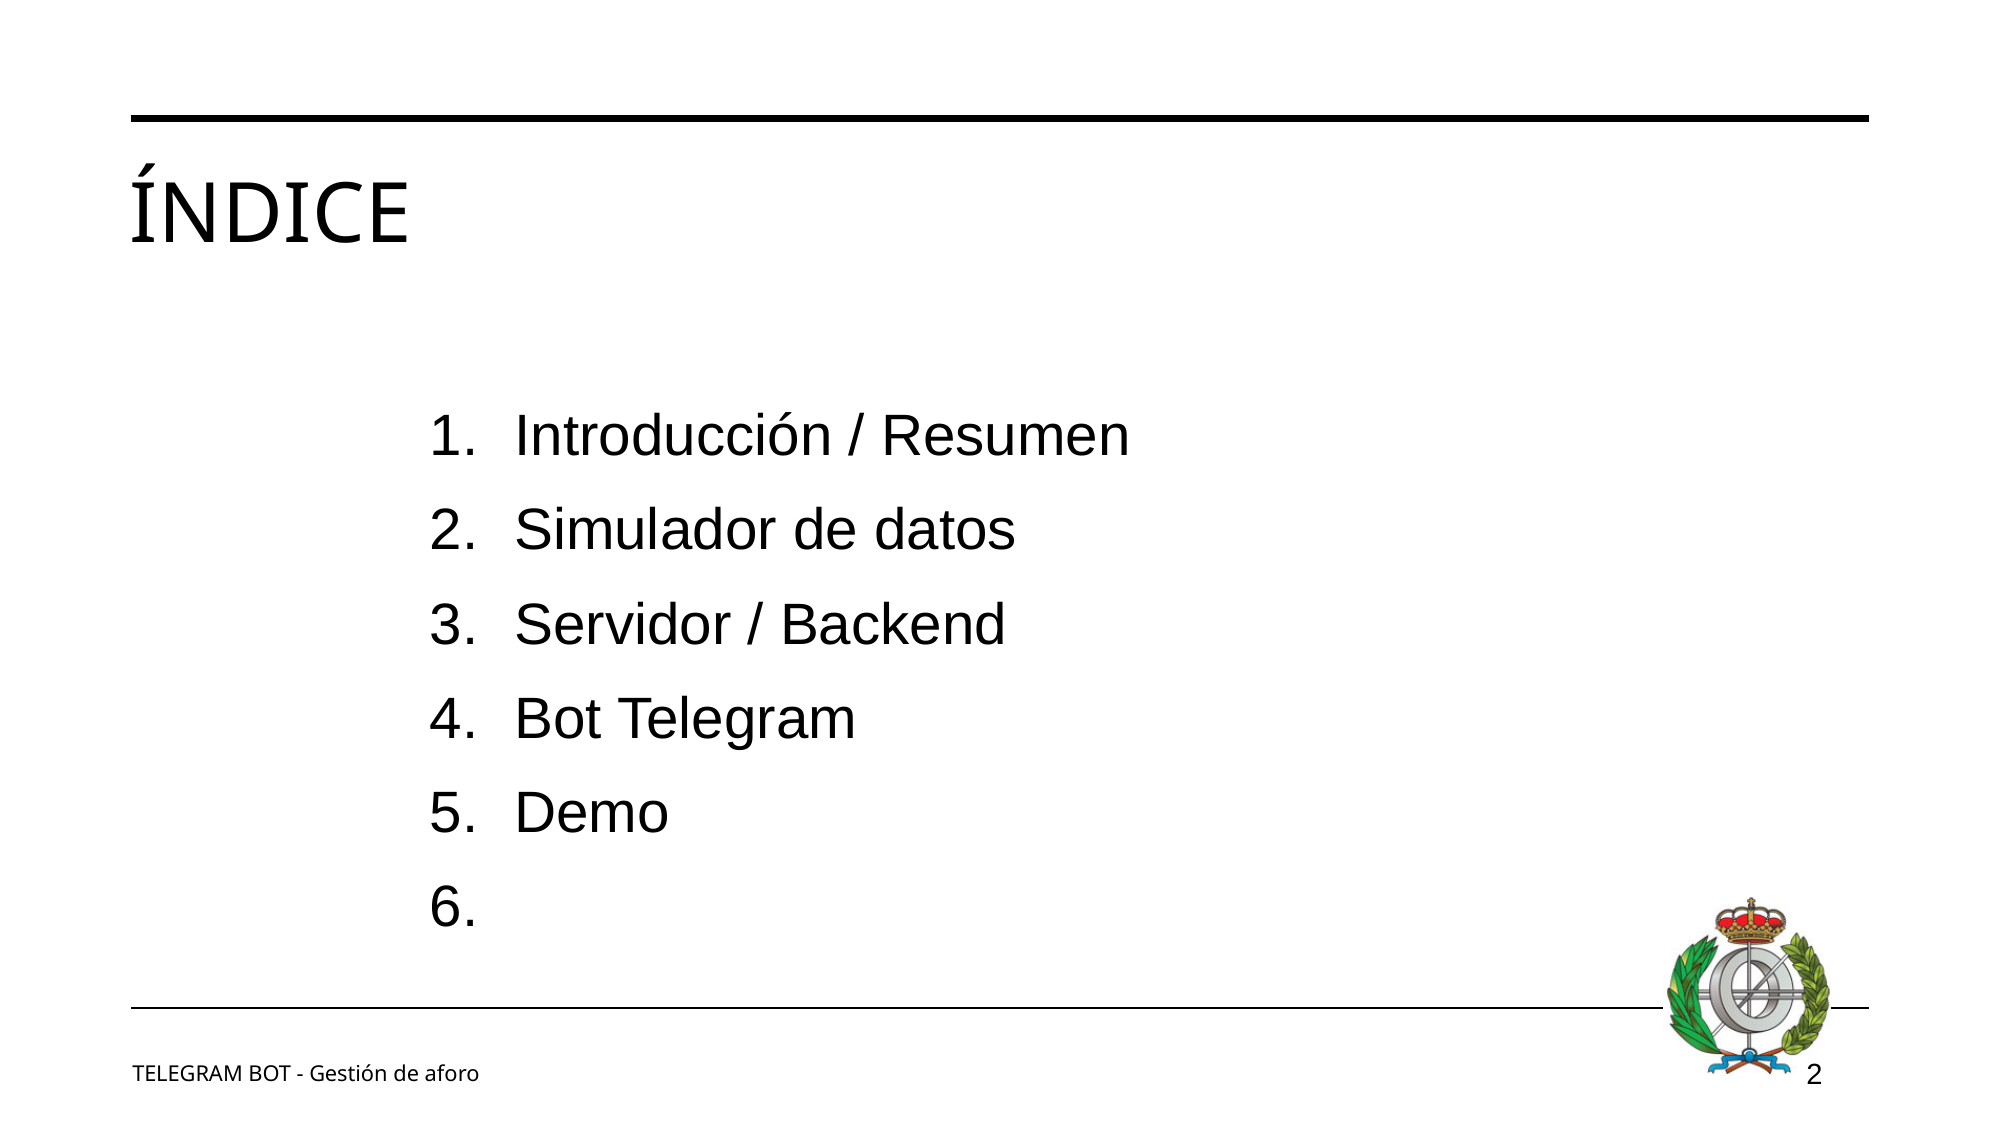

# Índice
Introducción / Resumen
Simulador de datos
Servidor / Backend
Bot Telegram
Demo
TELEGRAM BOT - Gestión de aforo